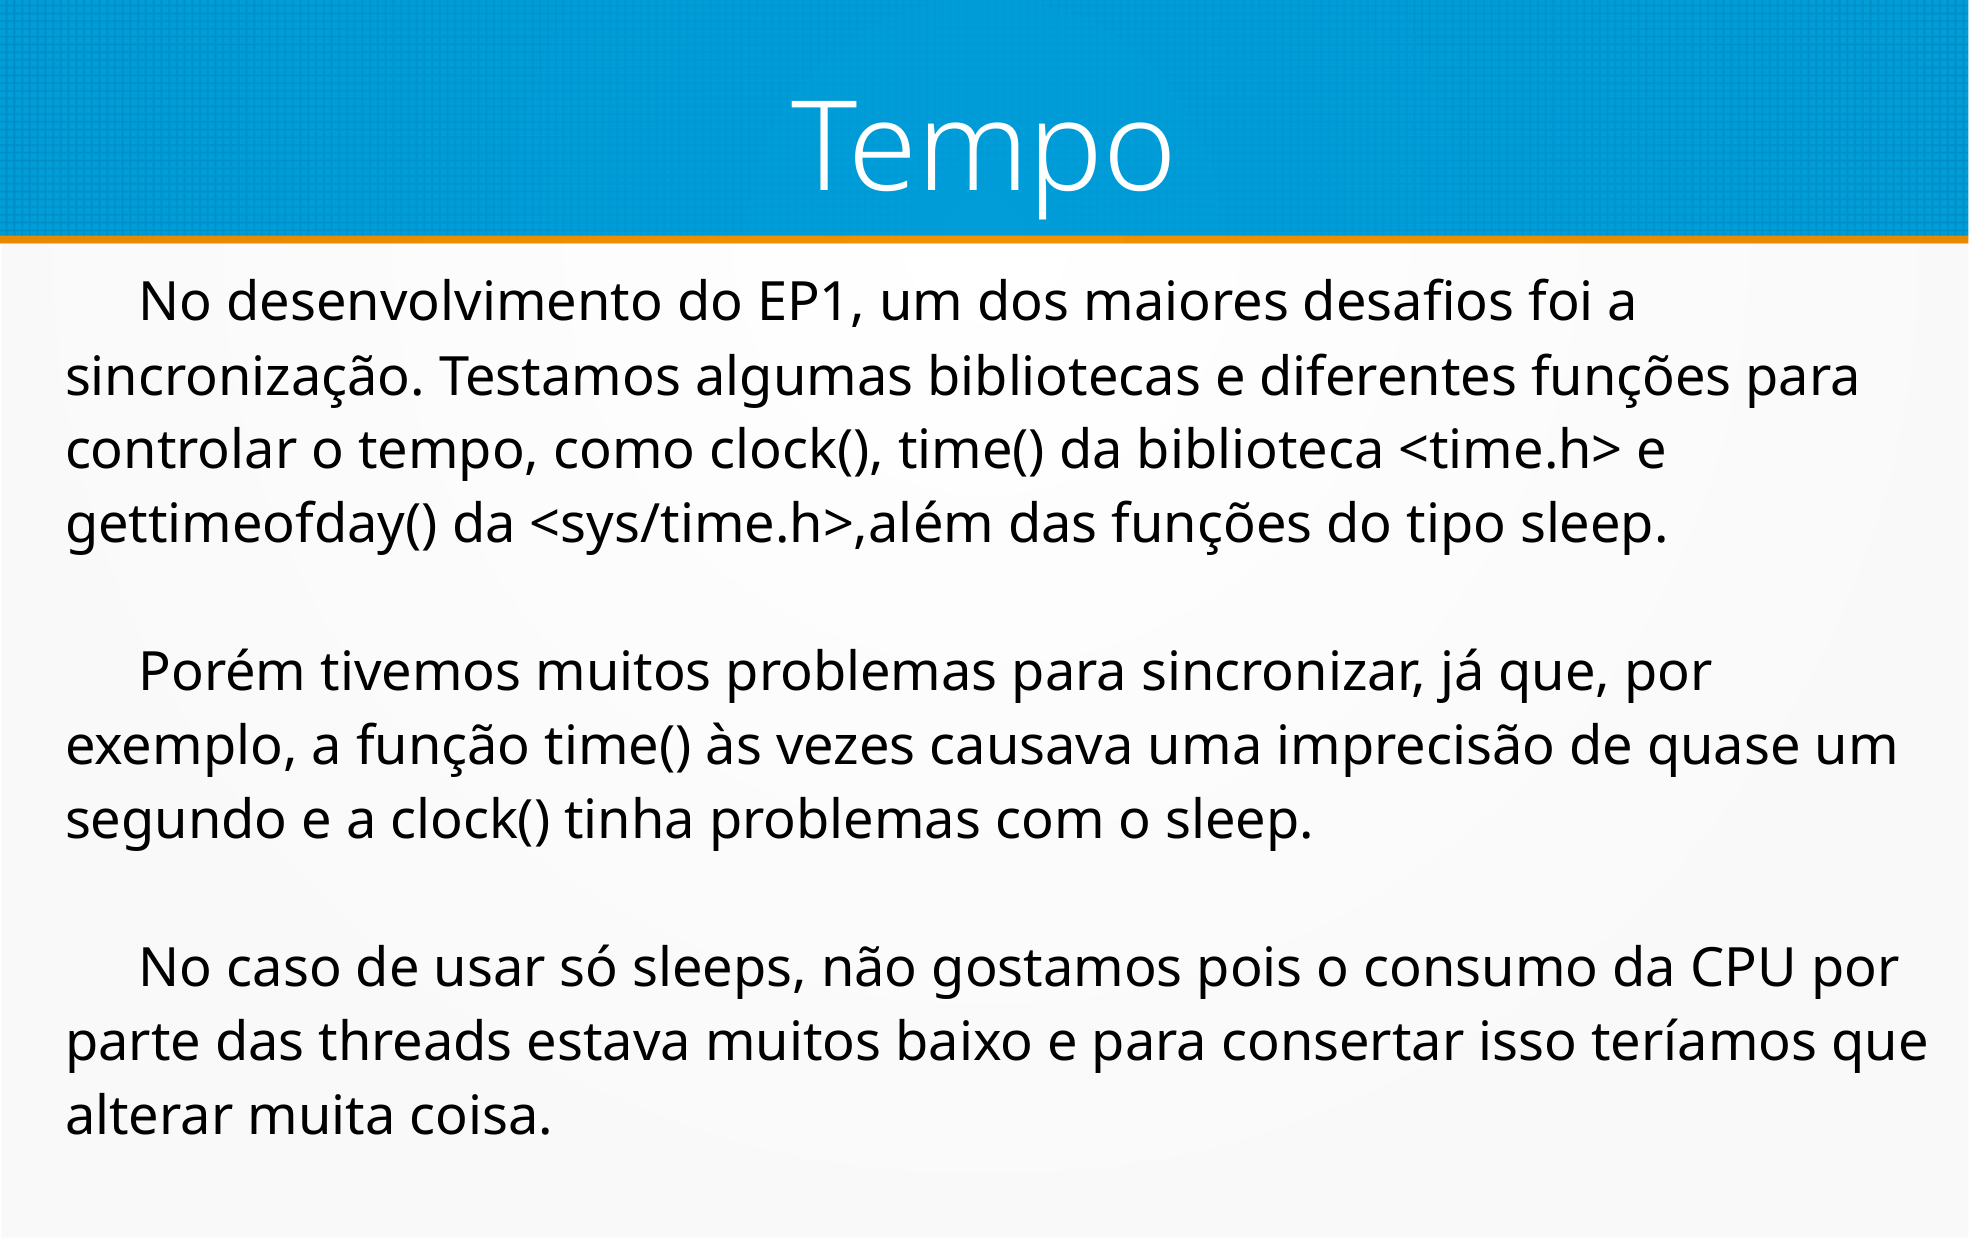

# Tempo
	No desenvolvimento do EP1, um dos maiores desafios foi a sincronização. Testamos algumas bibliotecas e diferentes funções para controlar o tempo, como clock(), time() da biblioteca <time.h> e gettimeofday() da <sys/time.h>,além das funções do tipo sleep.
	Porém tivemos muitos problemas para sincronizar, já que, por exemplo, a função time() às vezes causava uma imprecisão de quase um segundo e a clock() tinha problemas com o sleep.
	No caso de usar só sleeps, não gostamos pois o consumo da CPU por parte das threads estava muitos baixo e para consertar isso teríamos que alterar muita coisa.